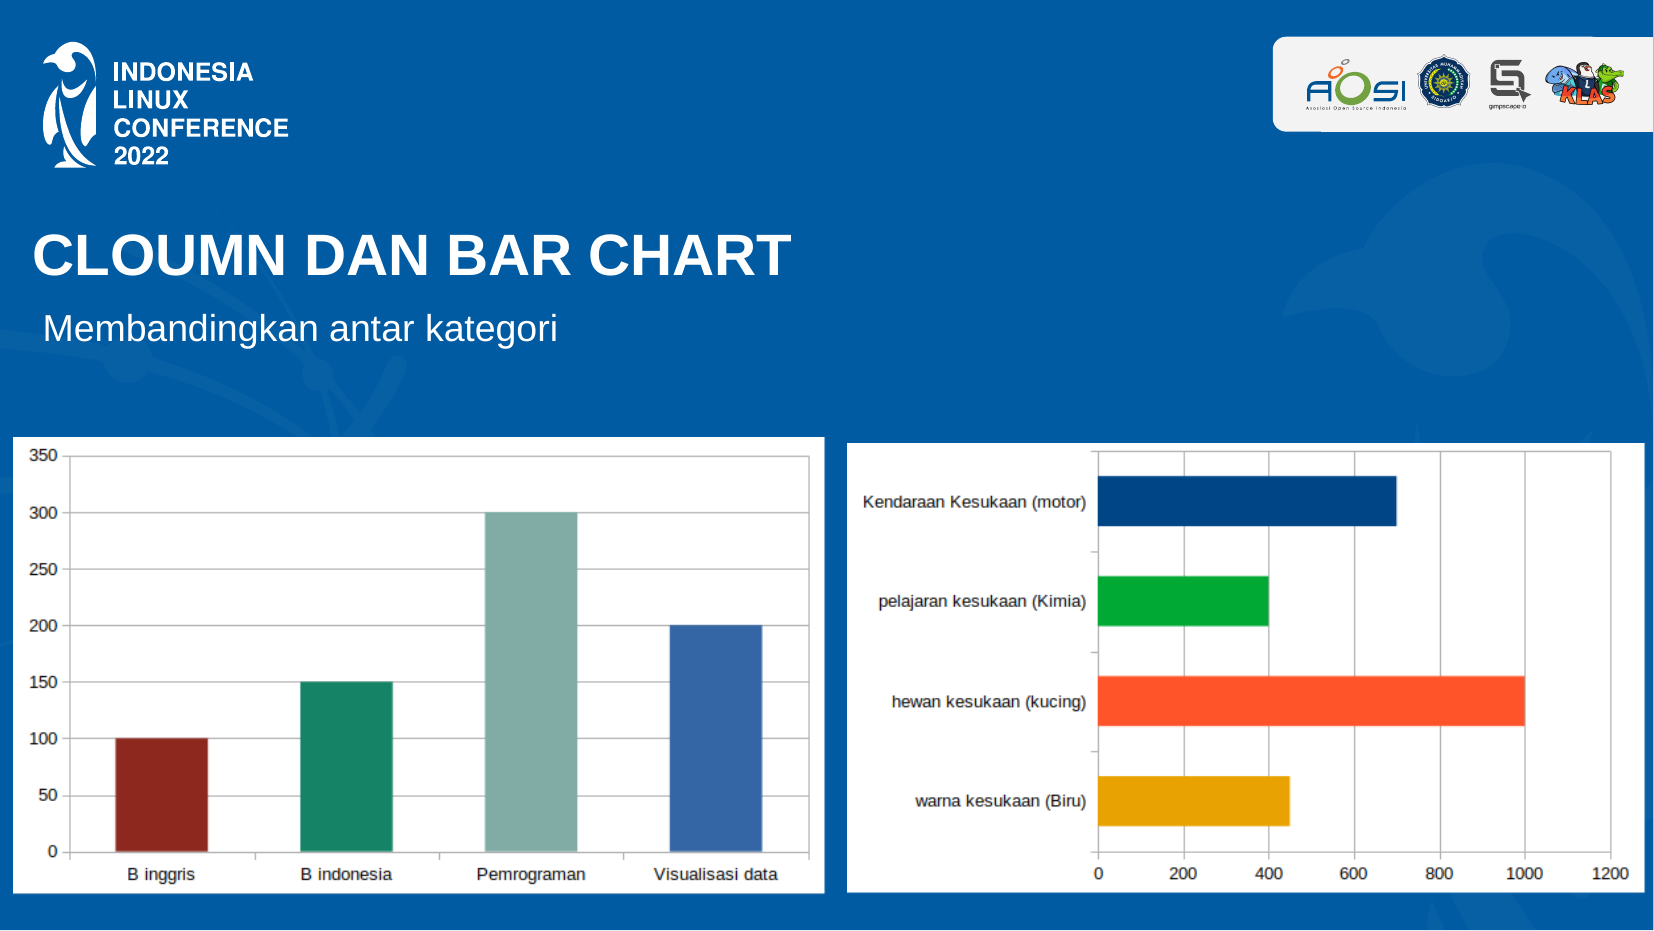

CLOUMN DAN BAR CHART
Membandingkan antar kategori